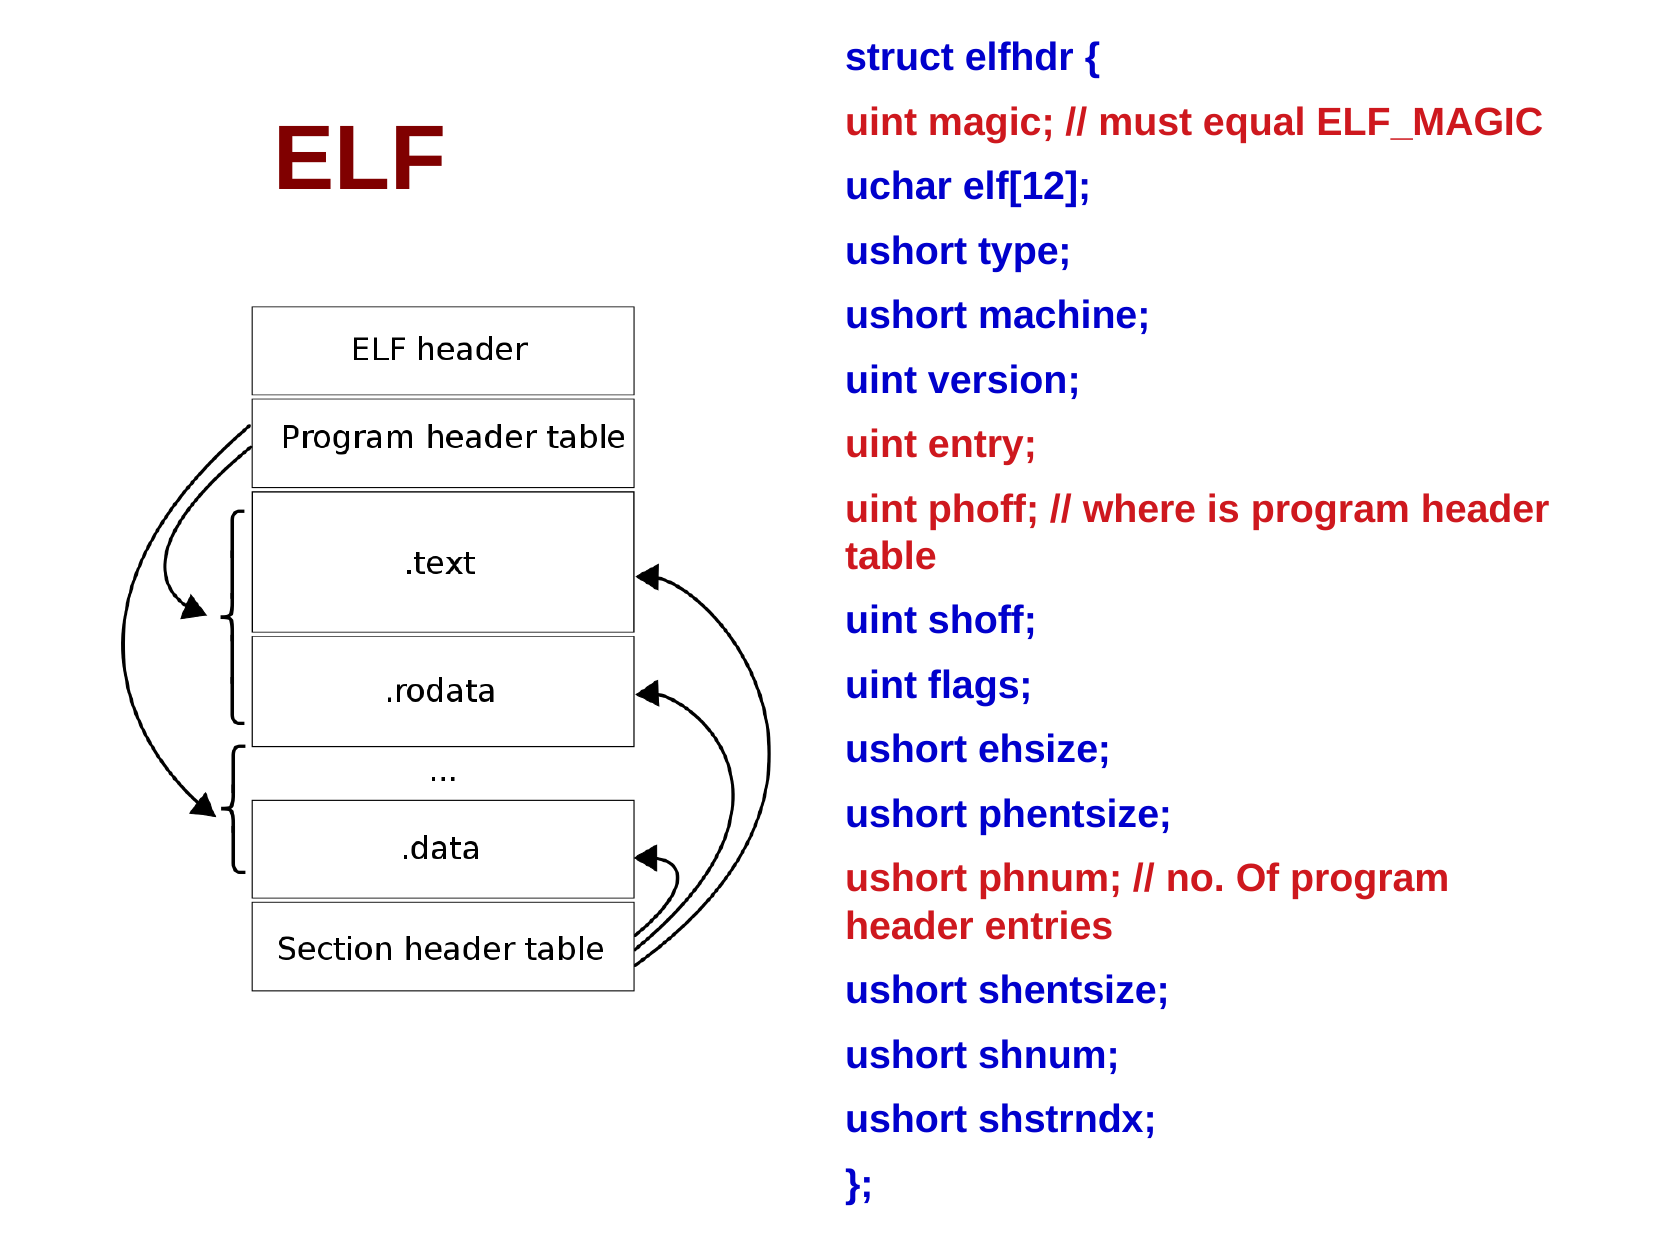

struct elfhdr {
uint magic; // must equal ELF_MAGIC
uchar elf[12];
ushort type;
ushort machine;
uint version;
uint entry;
uint phoff; // where is program header table
uint shoff;
uint flags;
ushort ehsize;
ushort phentsize;
ushort phnum; // no. Of program header entries
ushort shentsize;
ushort shnum;
ushort shstrndx;
};
# ELF